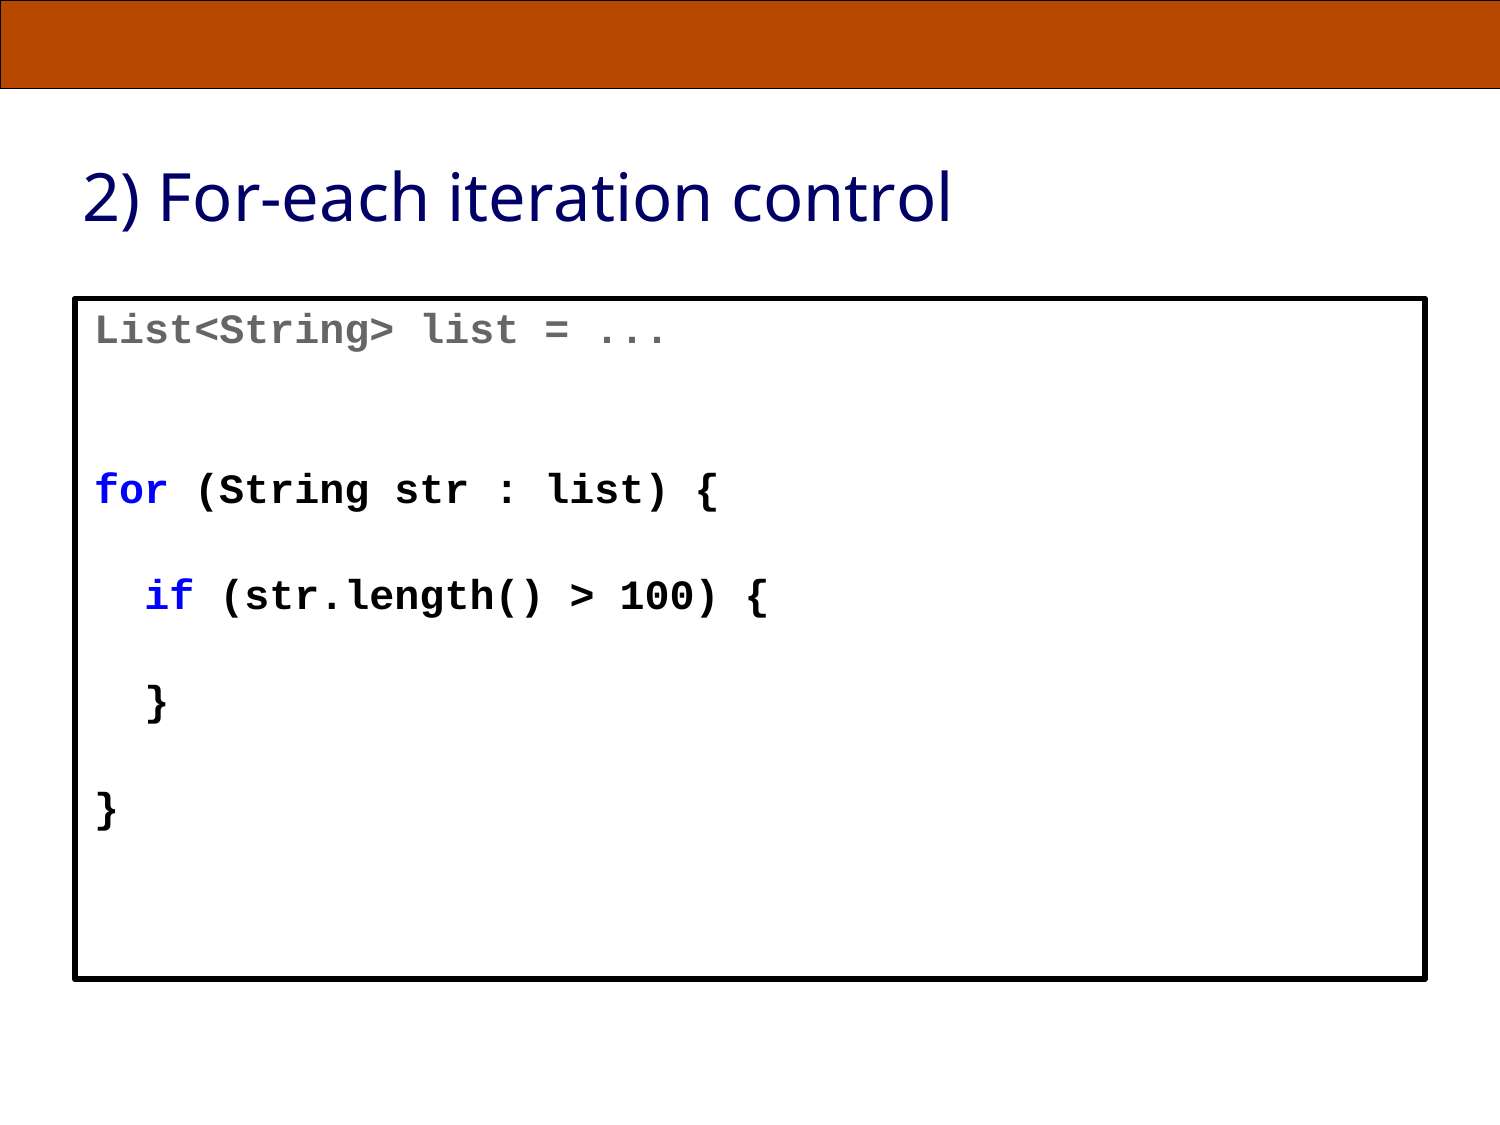

# 2) For-each iteration control
List<String> list = ...
for (String str : list) {
 if (str.length() > 100) {
 }
}